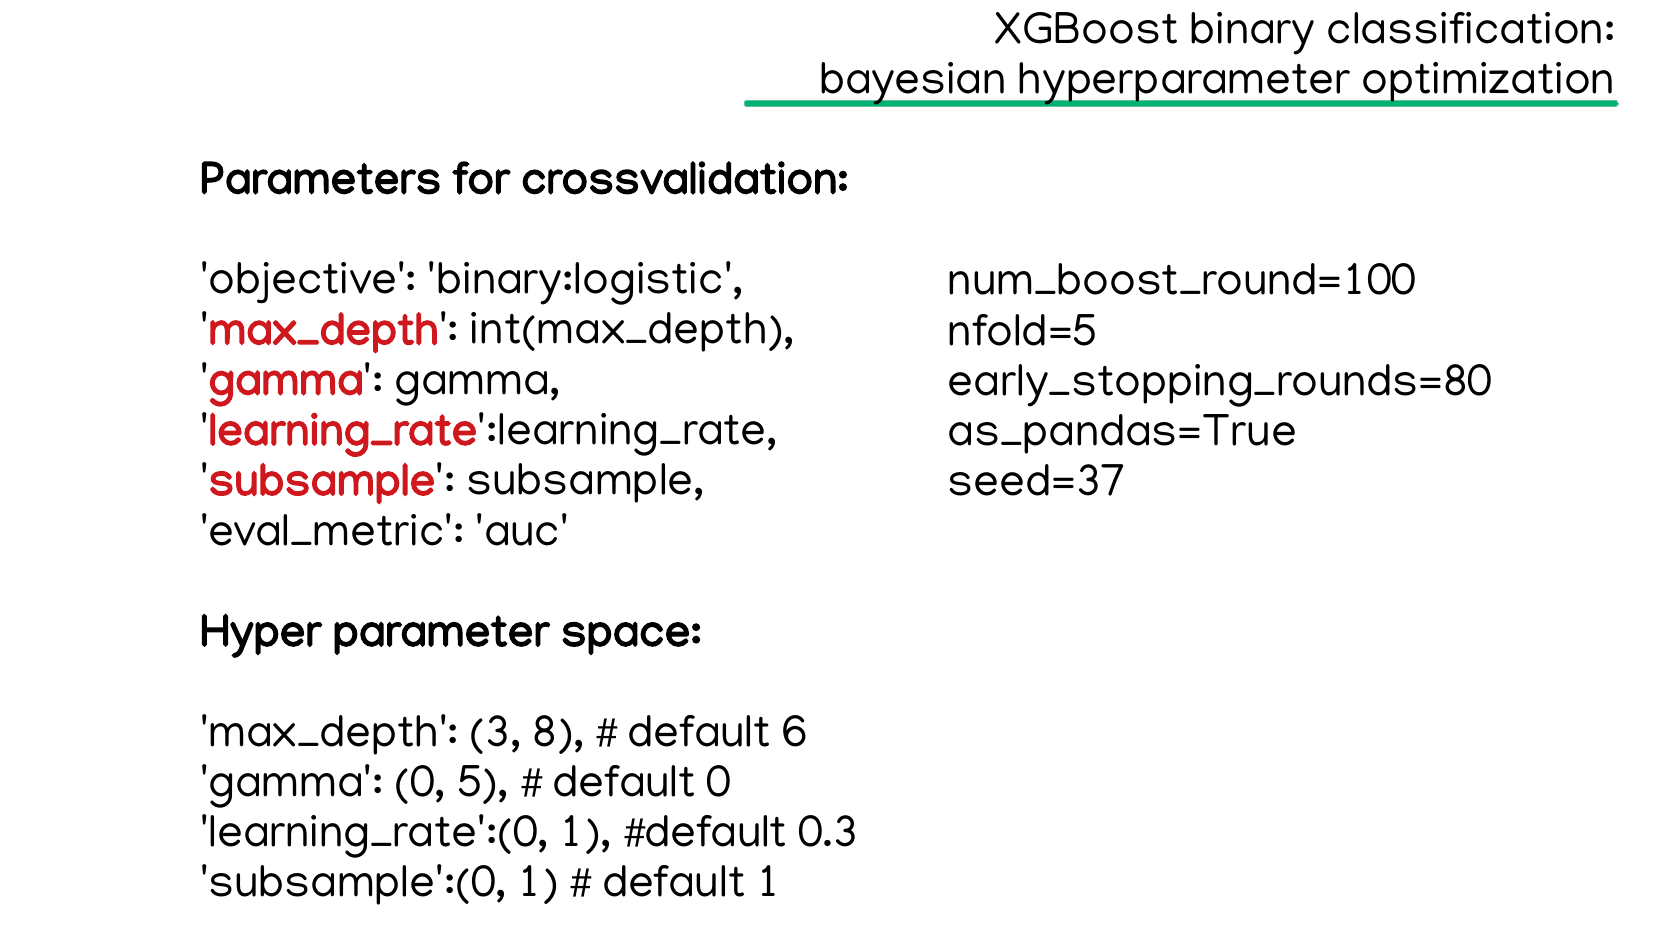

XGBoost binary classification:
bayesian hyperparameter optimization
Parameters for crossvalidation:
'objective': 'binary:logistic',
'max_depth': int(max_depth),
'gamma': gamma,
'learning_rate':learning_rate,
'subsample': subsample,
'eval_metric': 'auc'
Hyper parameter space:
'max_depth': (3, 8), # default 6
'gamma': (0, 5), # default 0
'learning_rate':(0, 1), #default 0.3
'subsample':(0, 1) # default 1
num_boost_round=100
nfold=5
early_stopping_rounds=80
as_pandas=True
seed=37